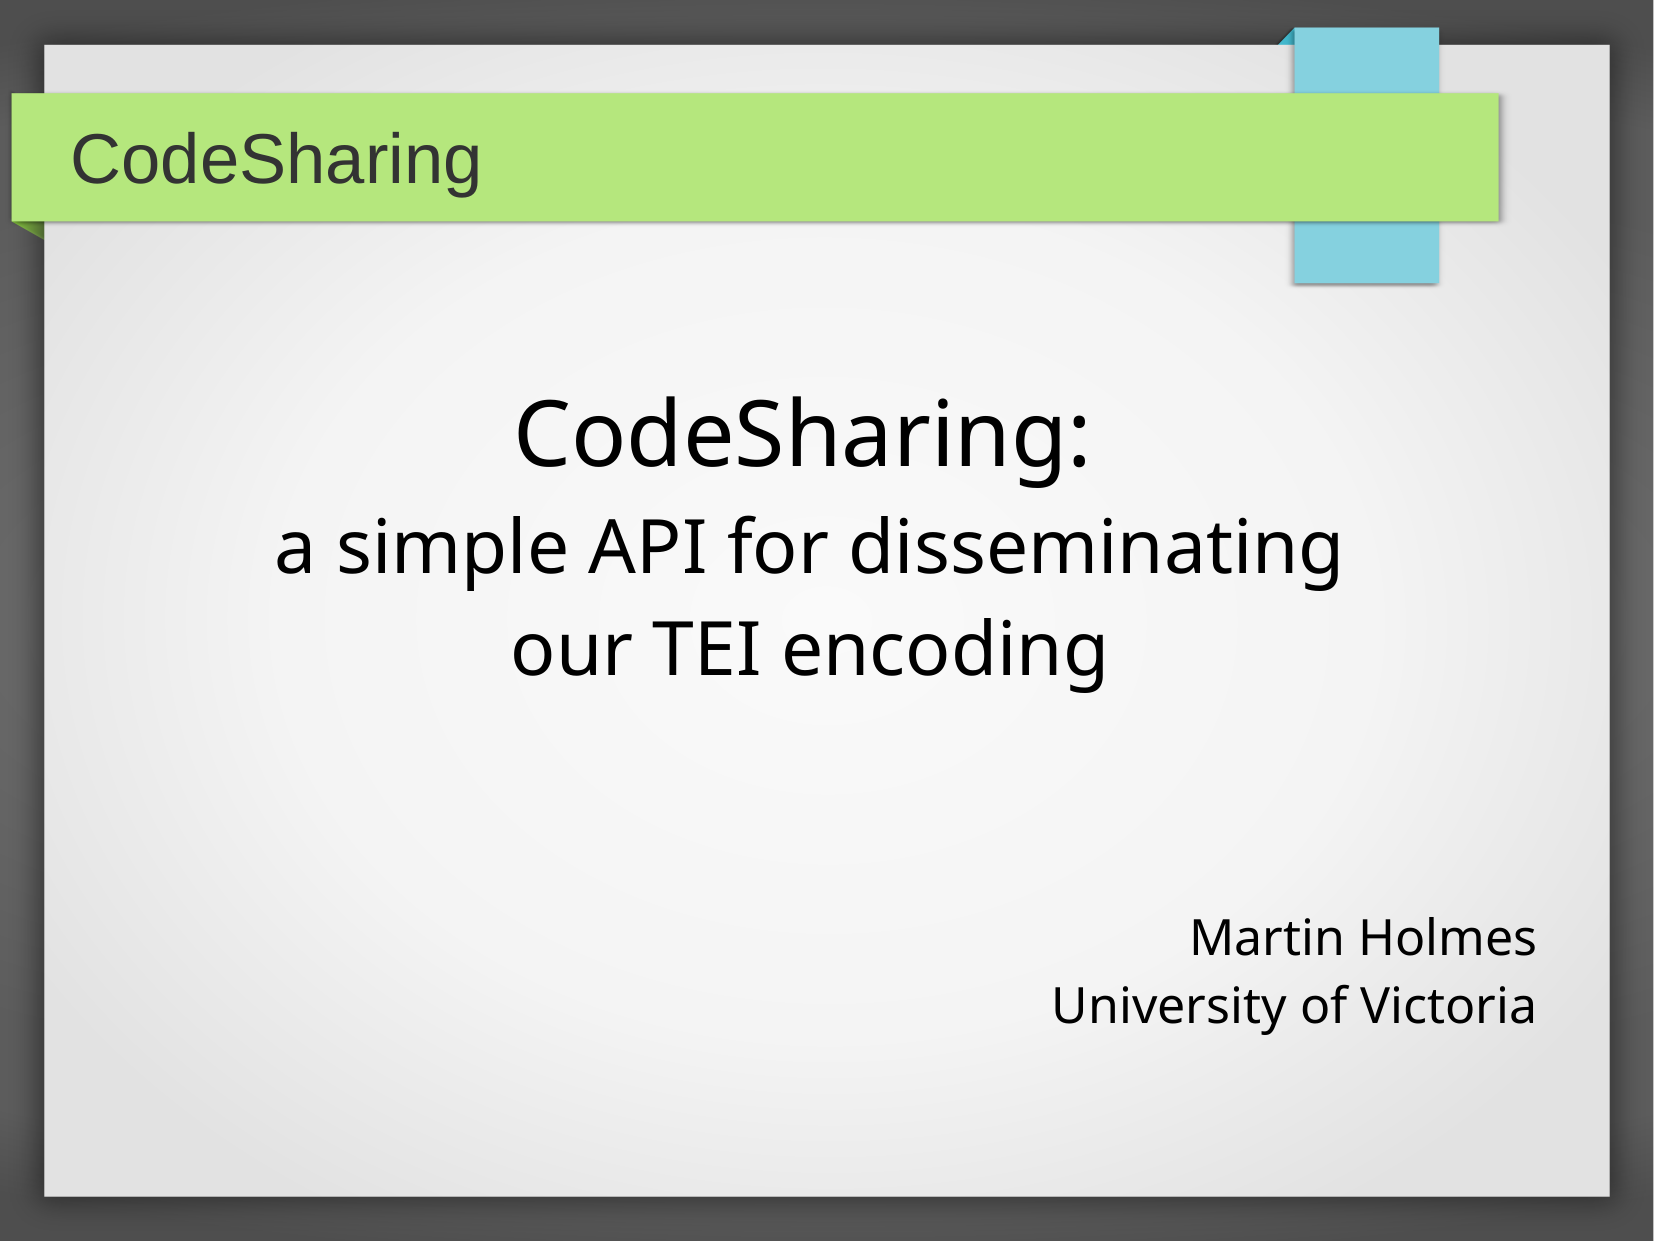

# CodeSharing
CodeSharing:
a simple API for disseminating
our TEI encoding
Martin Holmes
University of Victoria